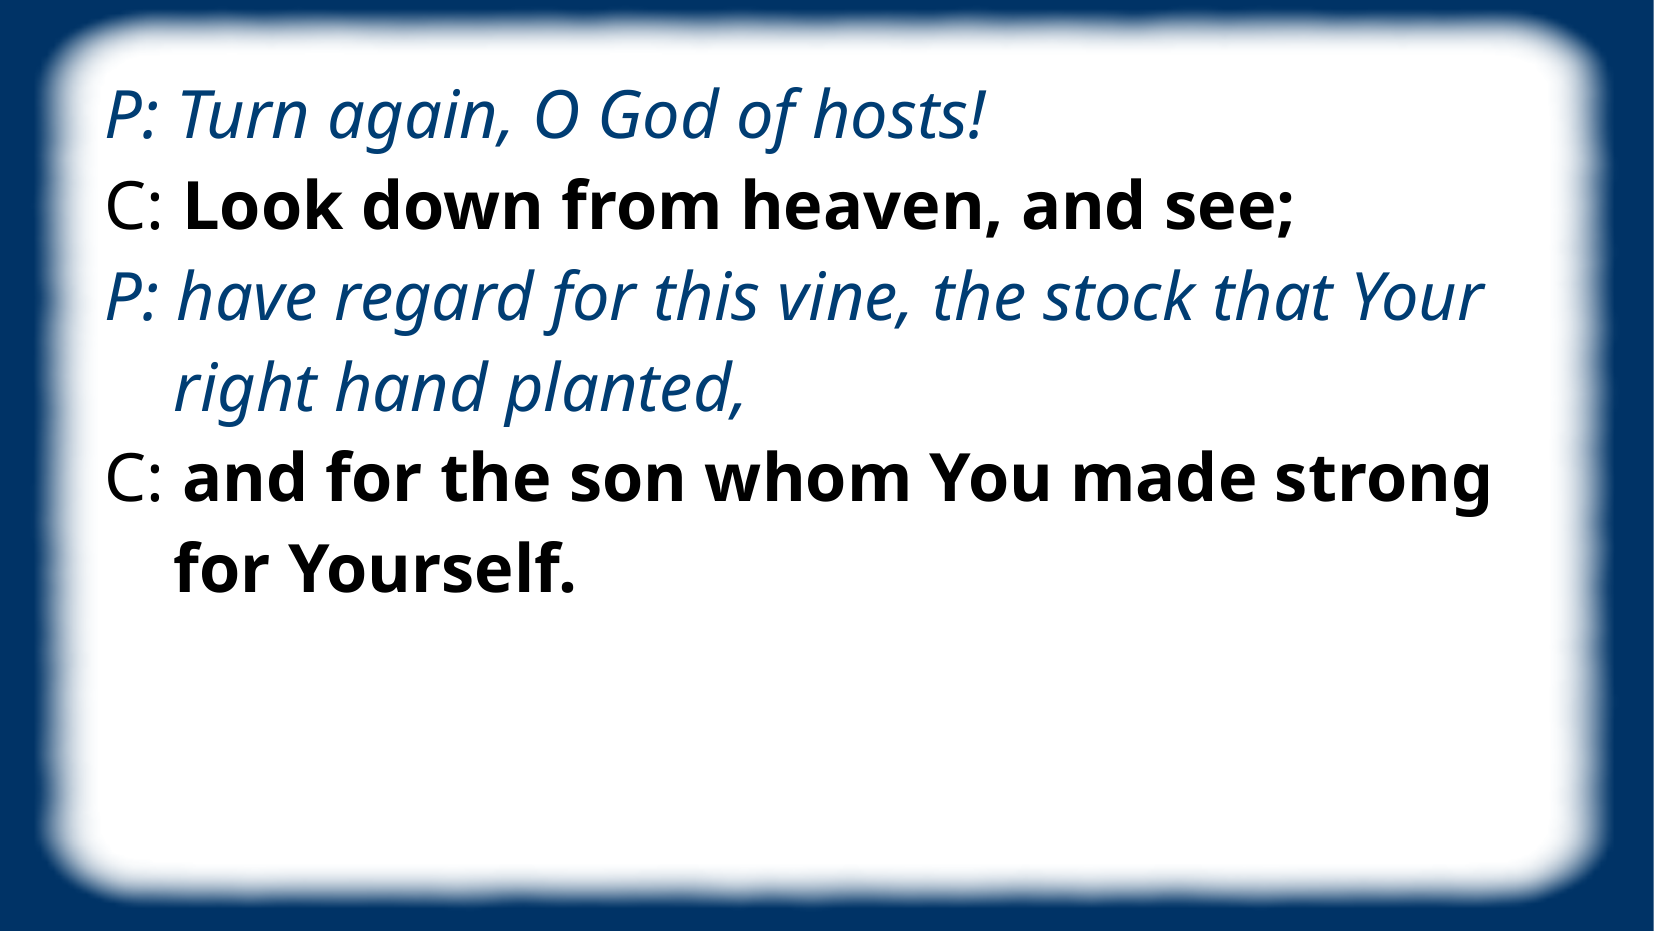

P: Turn again, O God of hosts!
C: Look down from heaven, and see;
P: have regard for this vine, the stock that Your
 right hand planted,
C: and for the son whom You made strong
 for Yourself.